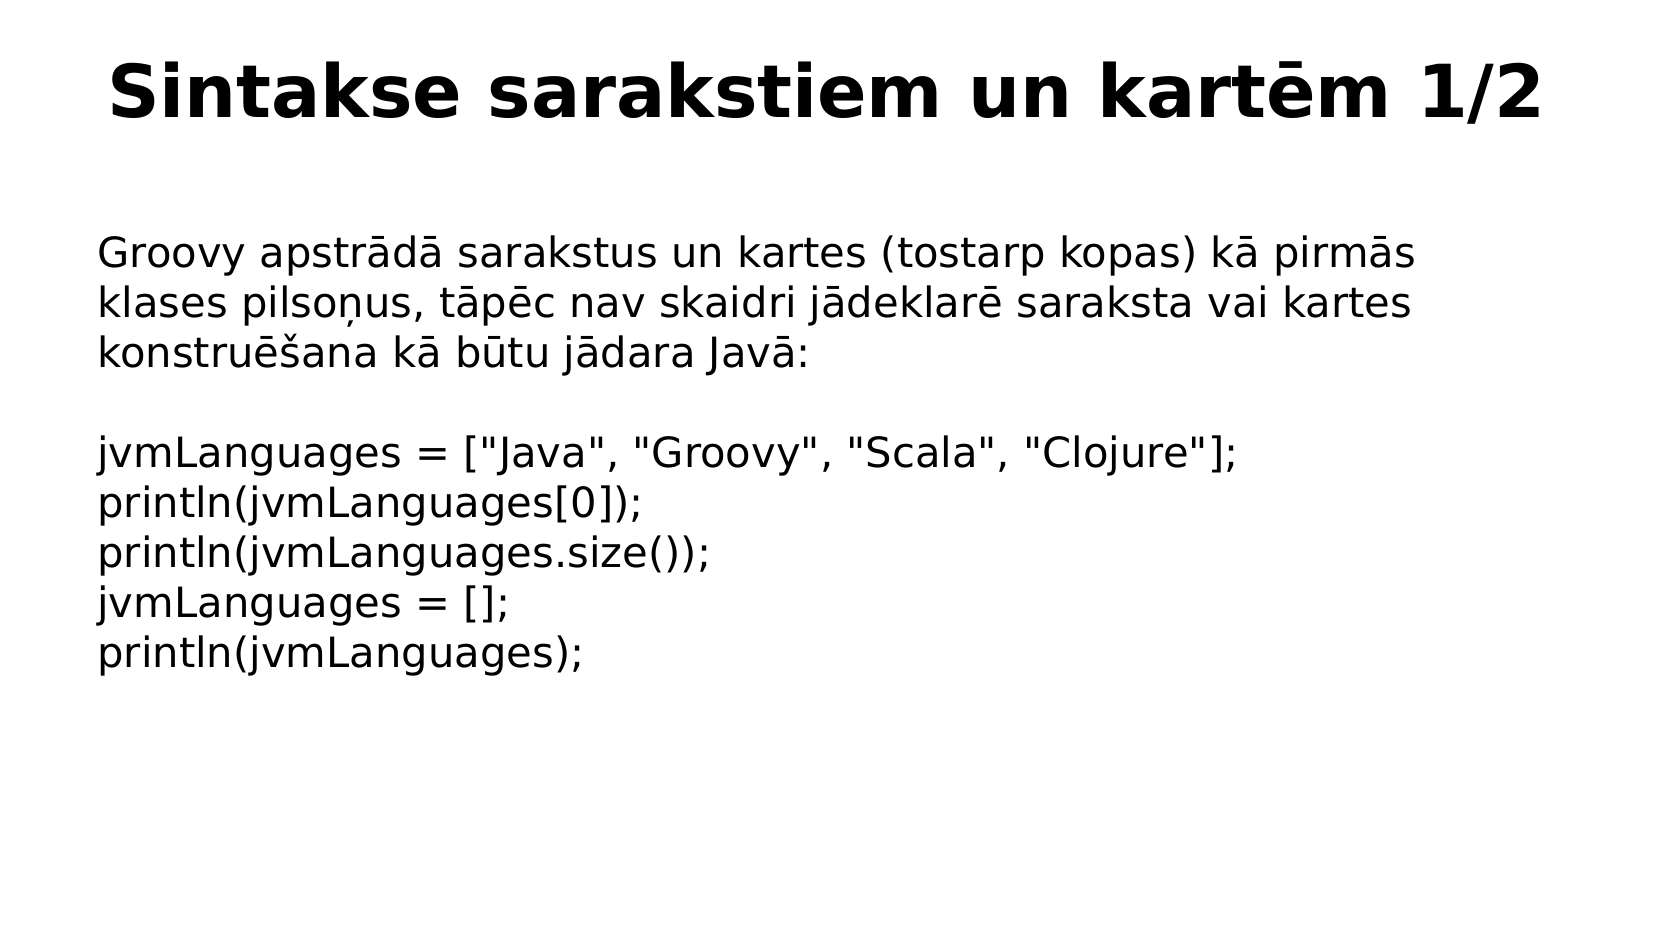

# Sintakse sarakstiem un kartēm 1/2
Groovy apstrādā sarakstus un kartes (tostarp kopas) kā pirmās klases pilsoņus, tāpēc nav skaidri jādeklarē saraksta vai kartes konstruēšana kā būtu jādara Javā:
jvmLanguages = ["Java", "Groovy", "Scala", "Clojure"];
println(jvmLanguages[0]);
println(jvmLanguages.size());
jvmLanguages = [];
println(jvmLanguages);